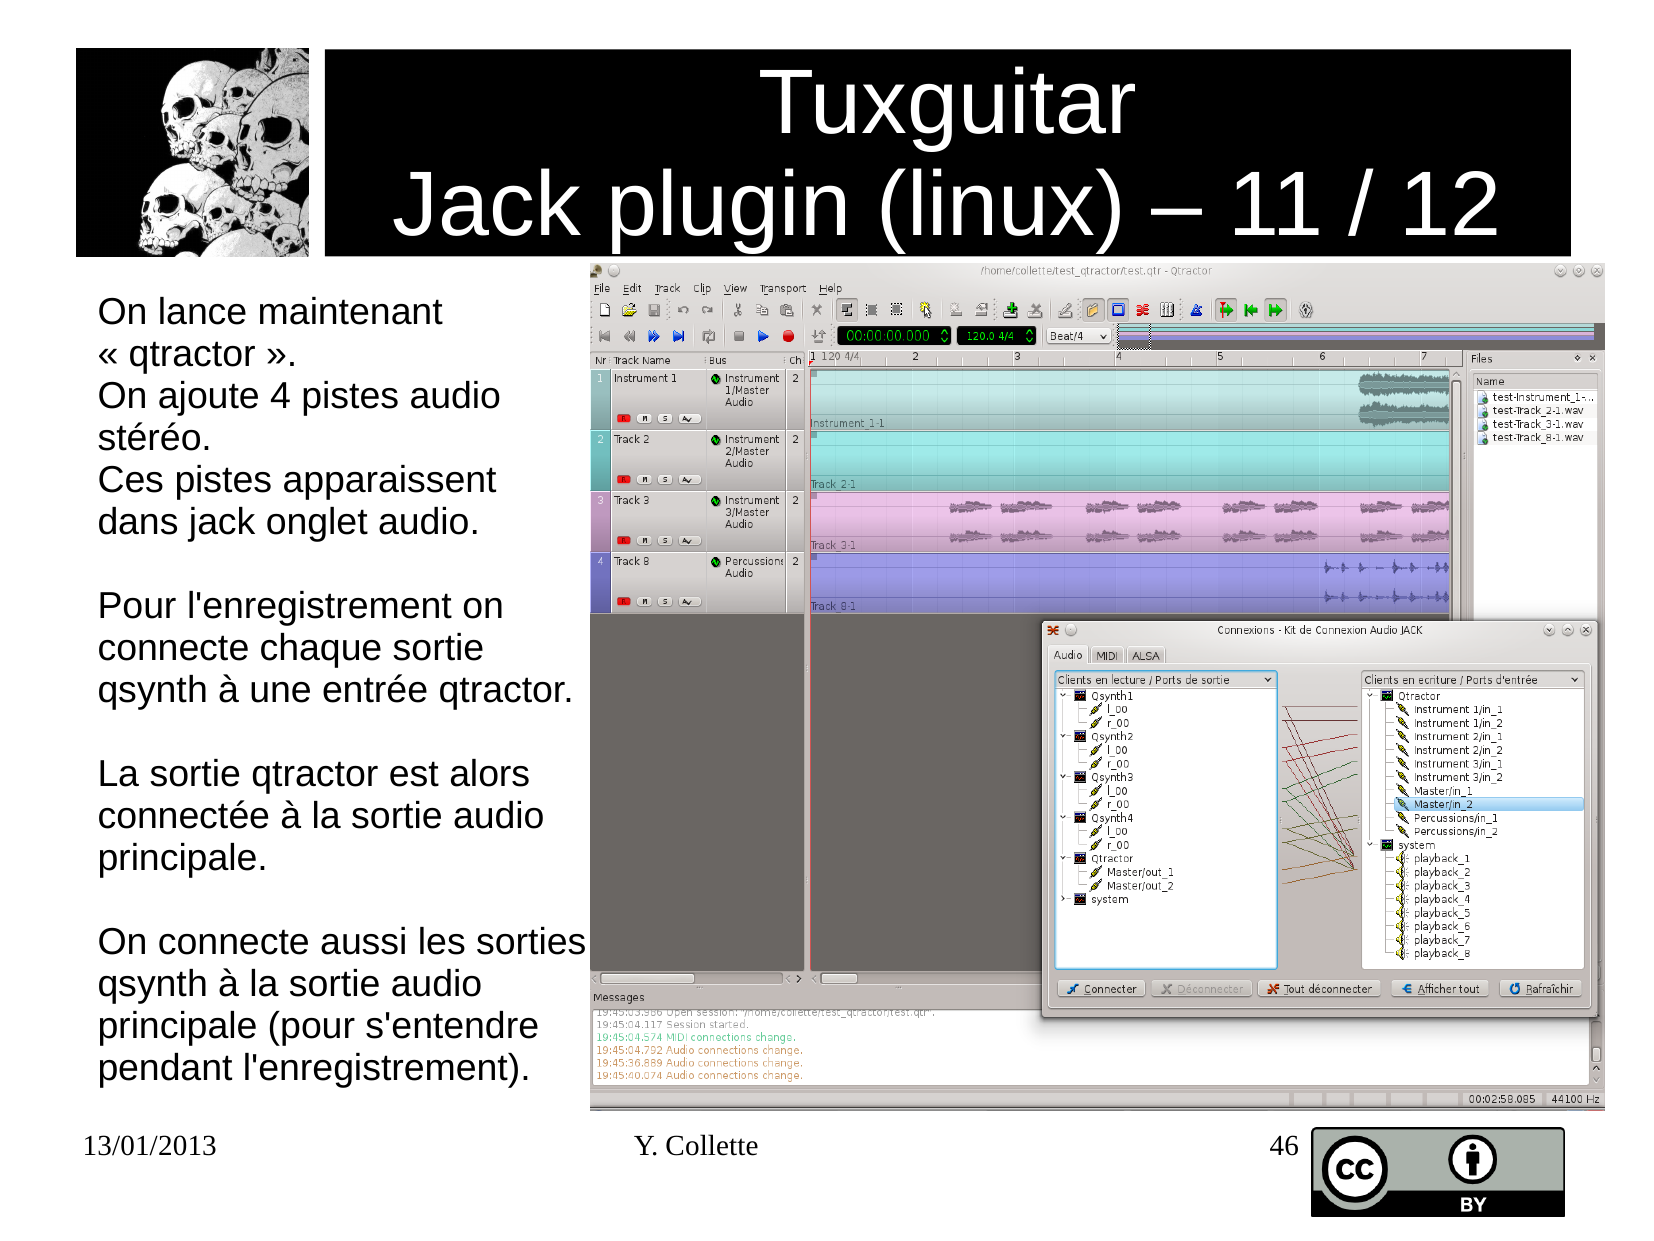

# Tuxguitar Jack plugin (linux) – 11 / 12
On lance maintenant « qtractor ».
On ajoute 4 pistes audio stéréo.
Ces pistes apparaissent dans jack onglet audio.
Pour l'enregistrement on connecte chaque sortie qsynth à une entrée qtractor.
La sortie qtractor est alors connectée à la sortie audio principale.
On connecte aussi les sorties qsynth à la sortie audio principale (pour s'entendre pendant l'enregistrement).
Y. Collette
46